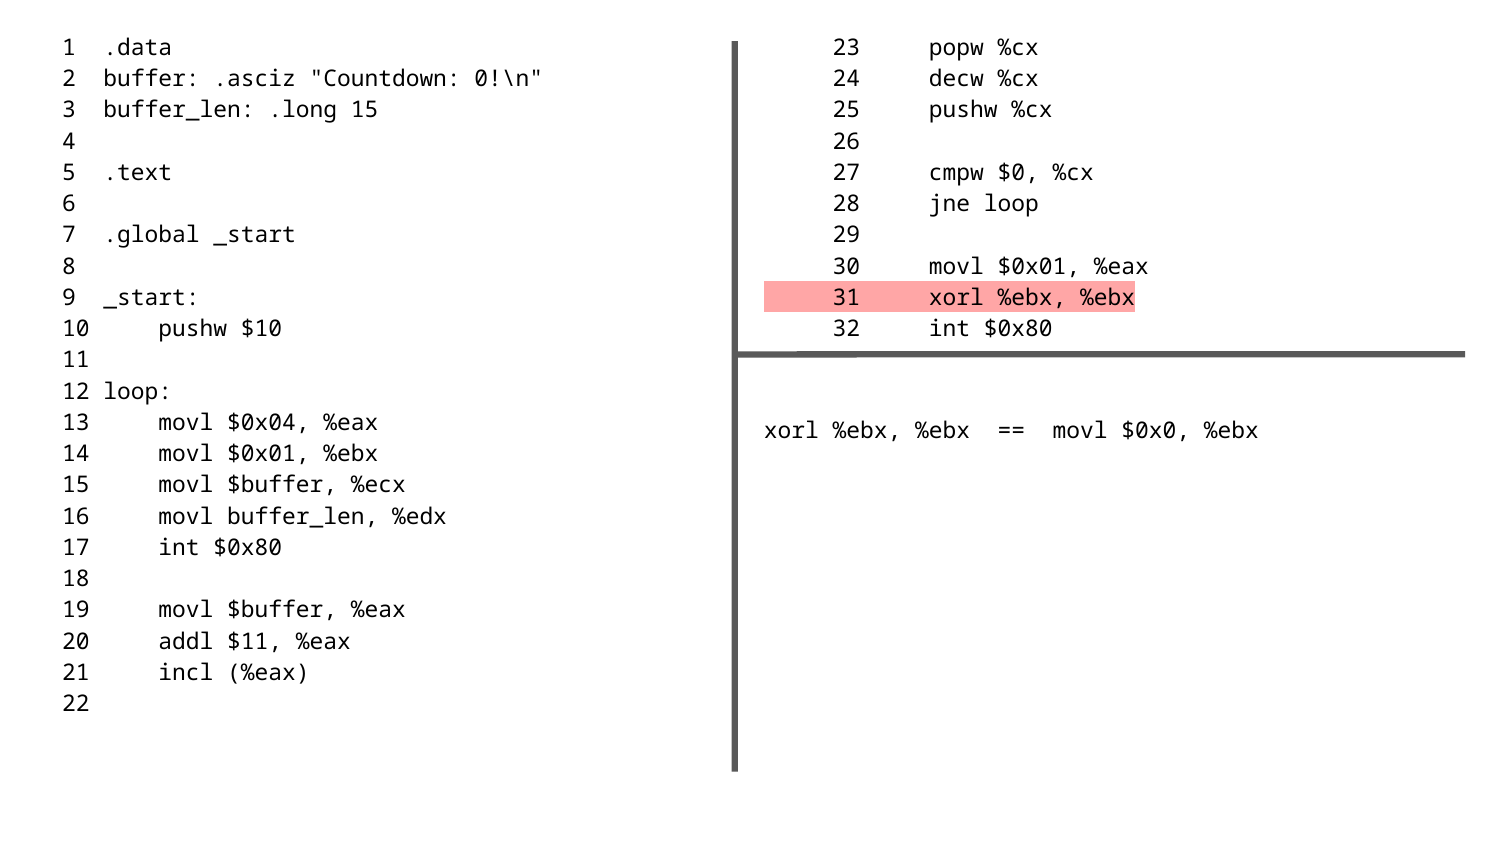

1 .data
2 buffer: .asciz "Countdown: 0!\n"
3 buffer_len: .long 15
4
5 .text
6
7 .global _start
8
9 _start:
10 pushw $10
11
12 loop:
13 movl $0x04, %eax
14 movl $0x01, %ebx
15 movl $buffer, %ecx
16 movl buffer_len, %edx
17 int $0x80
18
19 movl $buffer, %eax
20 addl $11, %eax
21 incl (%eax)
22
 23 popw %cx
 24 decw %cx
 25 pushw %cx
 26
 27 cmpw $0, %cx
 28 jne loop
 29
 30 movl $0x01, %eax
 31 xorl %ebx, %ebx
 32 int $0x80
xorl %ebx, %ebx == movl $0x0, %ebx